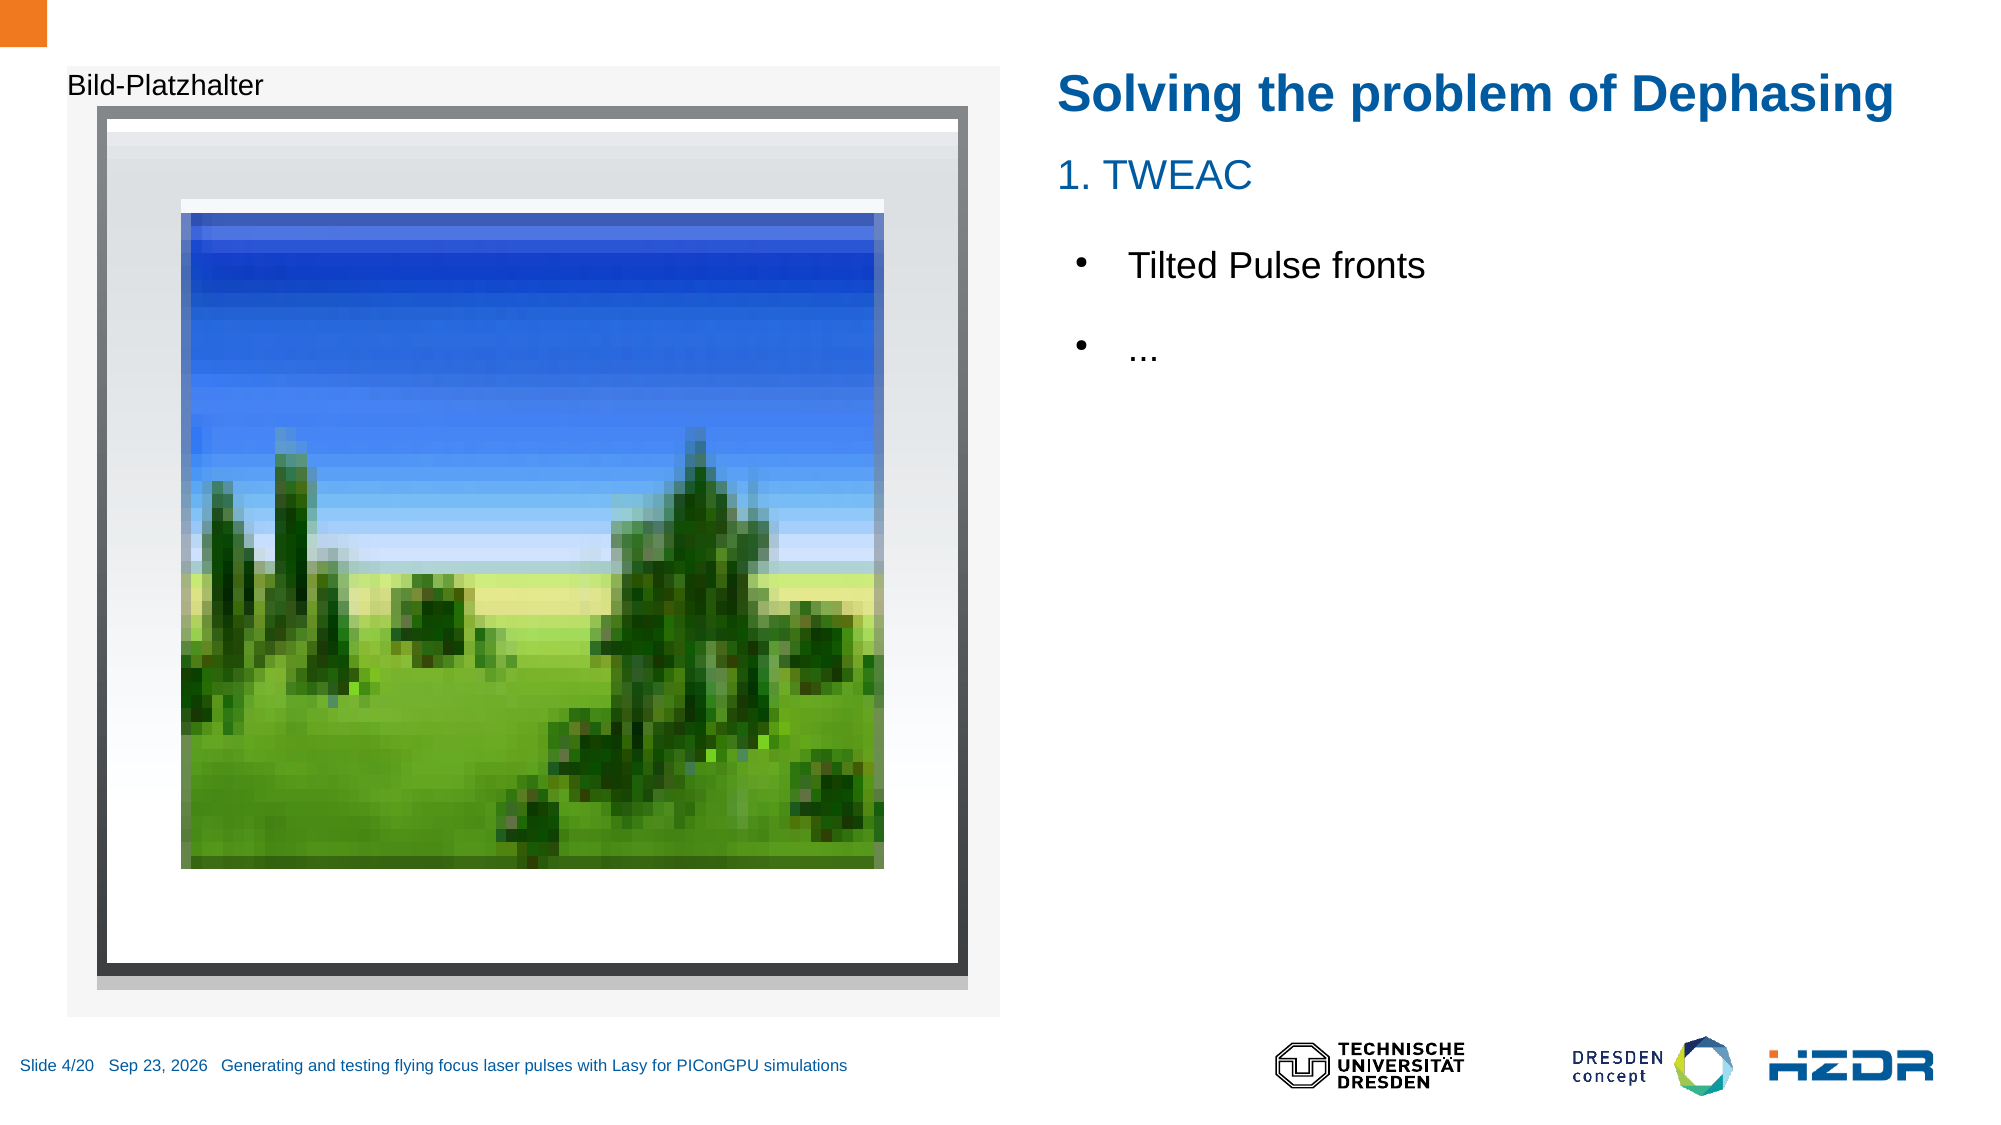

# Solving the problem of Dephasing
1. TWEAC
Tilted Pulse fronts
...
Slide /20
Generating and testing flying focus laser pulses with Lasy for PIConGPU simulations